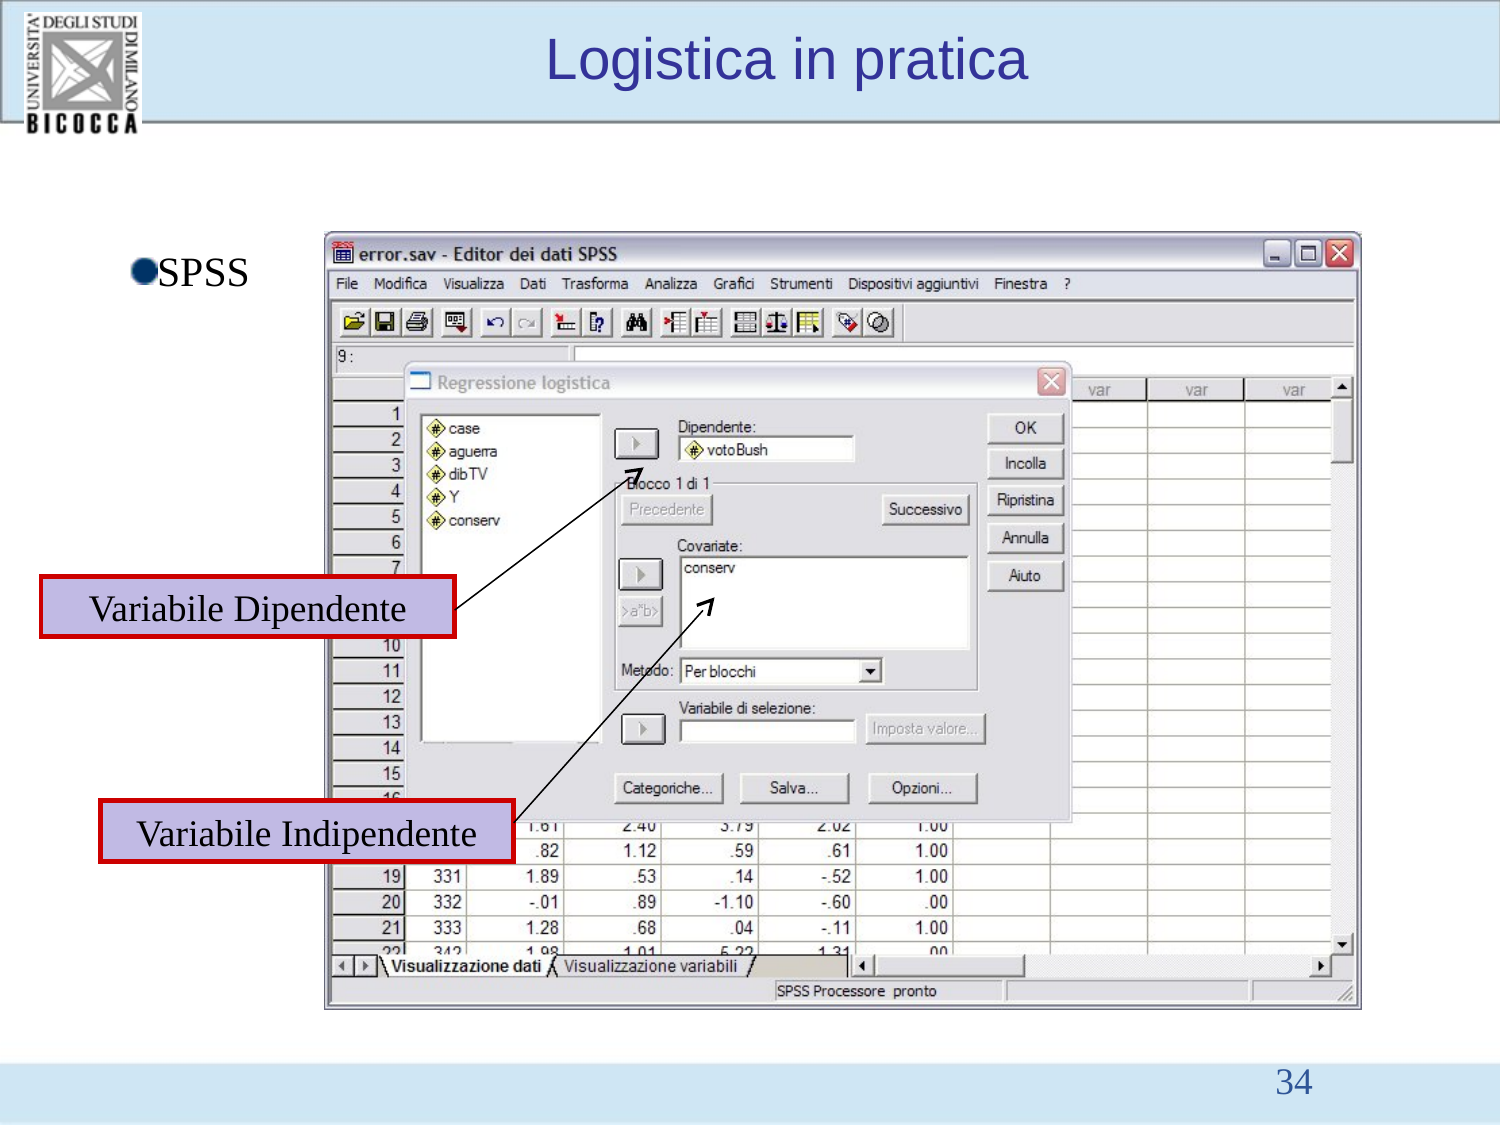

# Logistica in pratica
SPSS
Variabile Dipendente
Variabile Indipendente